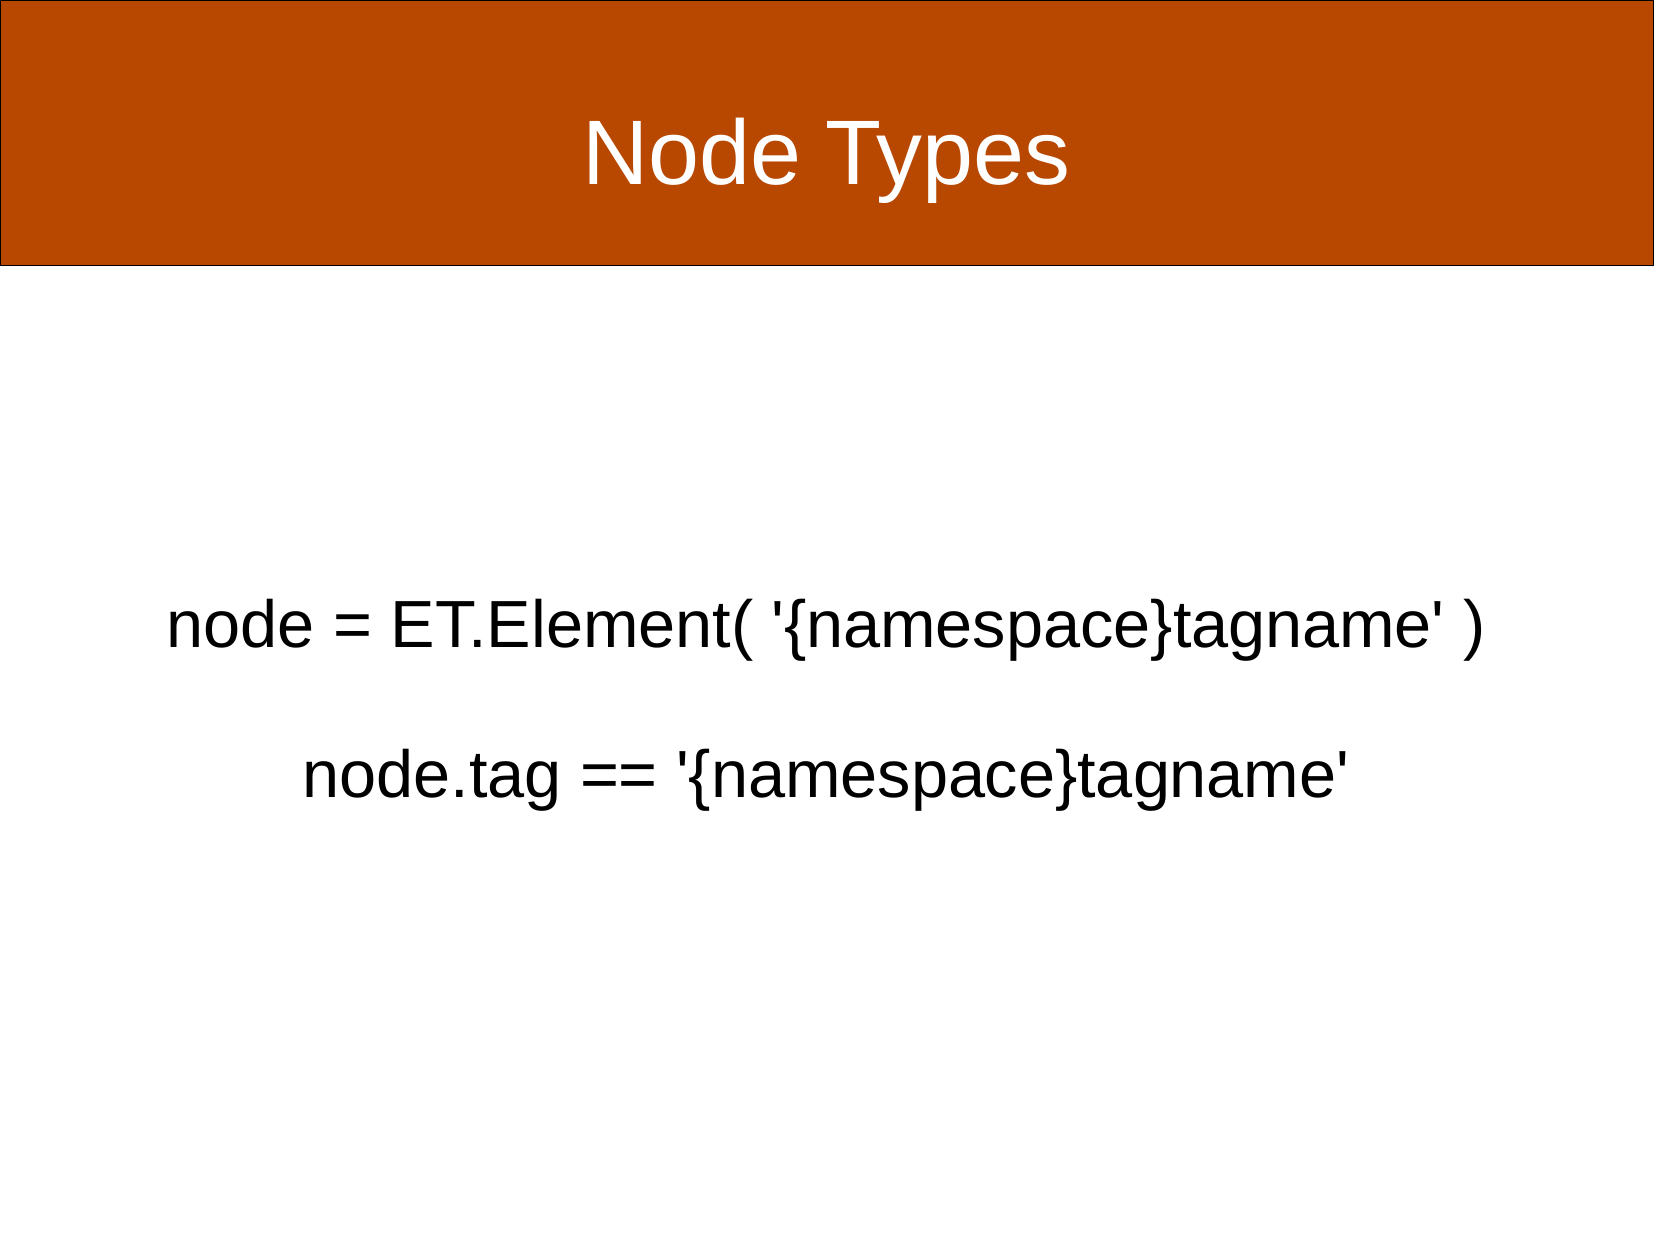

# Node Types
node = ET.Element( '{namespace}tagname' )
node.tag == '{namespace}tagname'